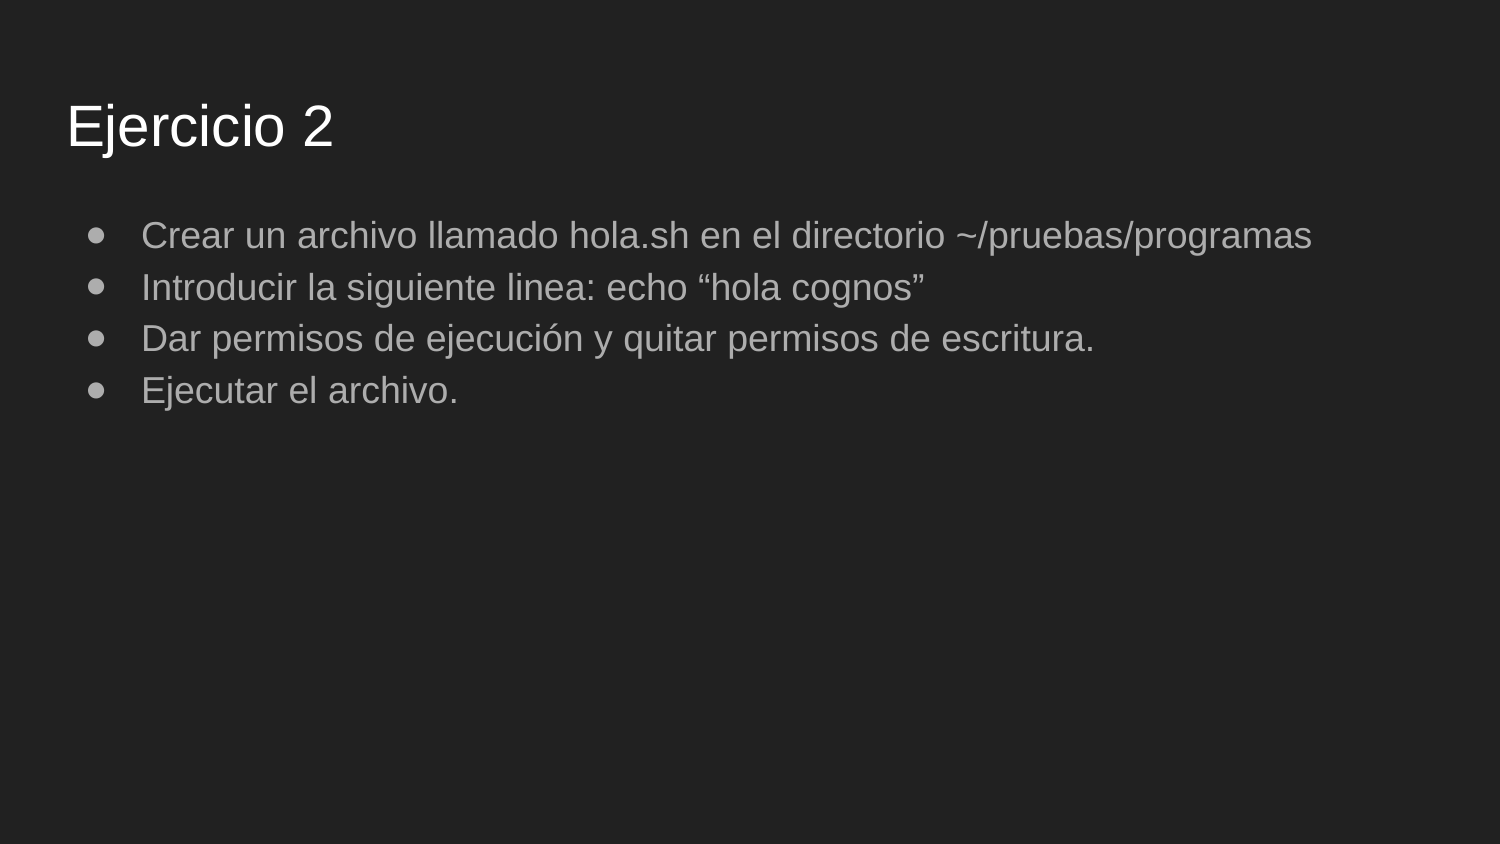

# Ejercicio 2
Crear un archivo llamado hola.sh en el directorio ~/pruebas/programas
Introducir la siguiente linea: echo “hola cognos”
Dar permisos de ejecución y quitar permisos de escritura.
Ejecutar el archivo.